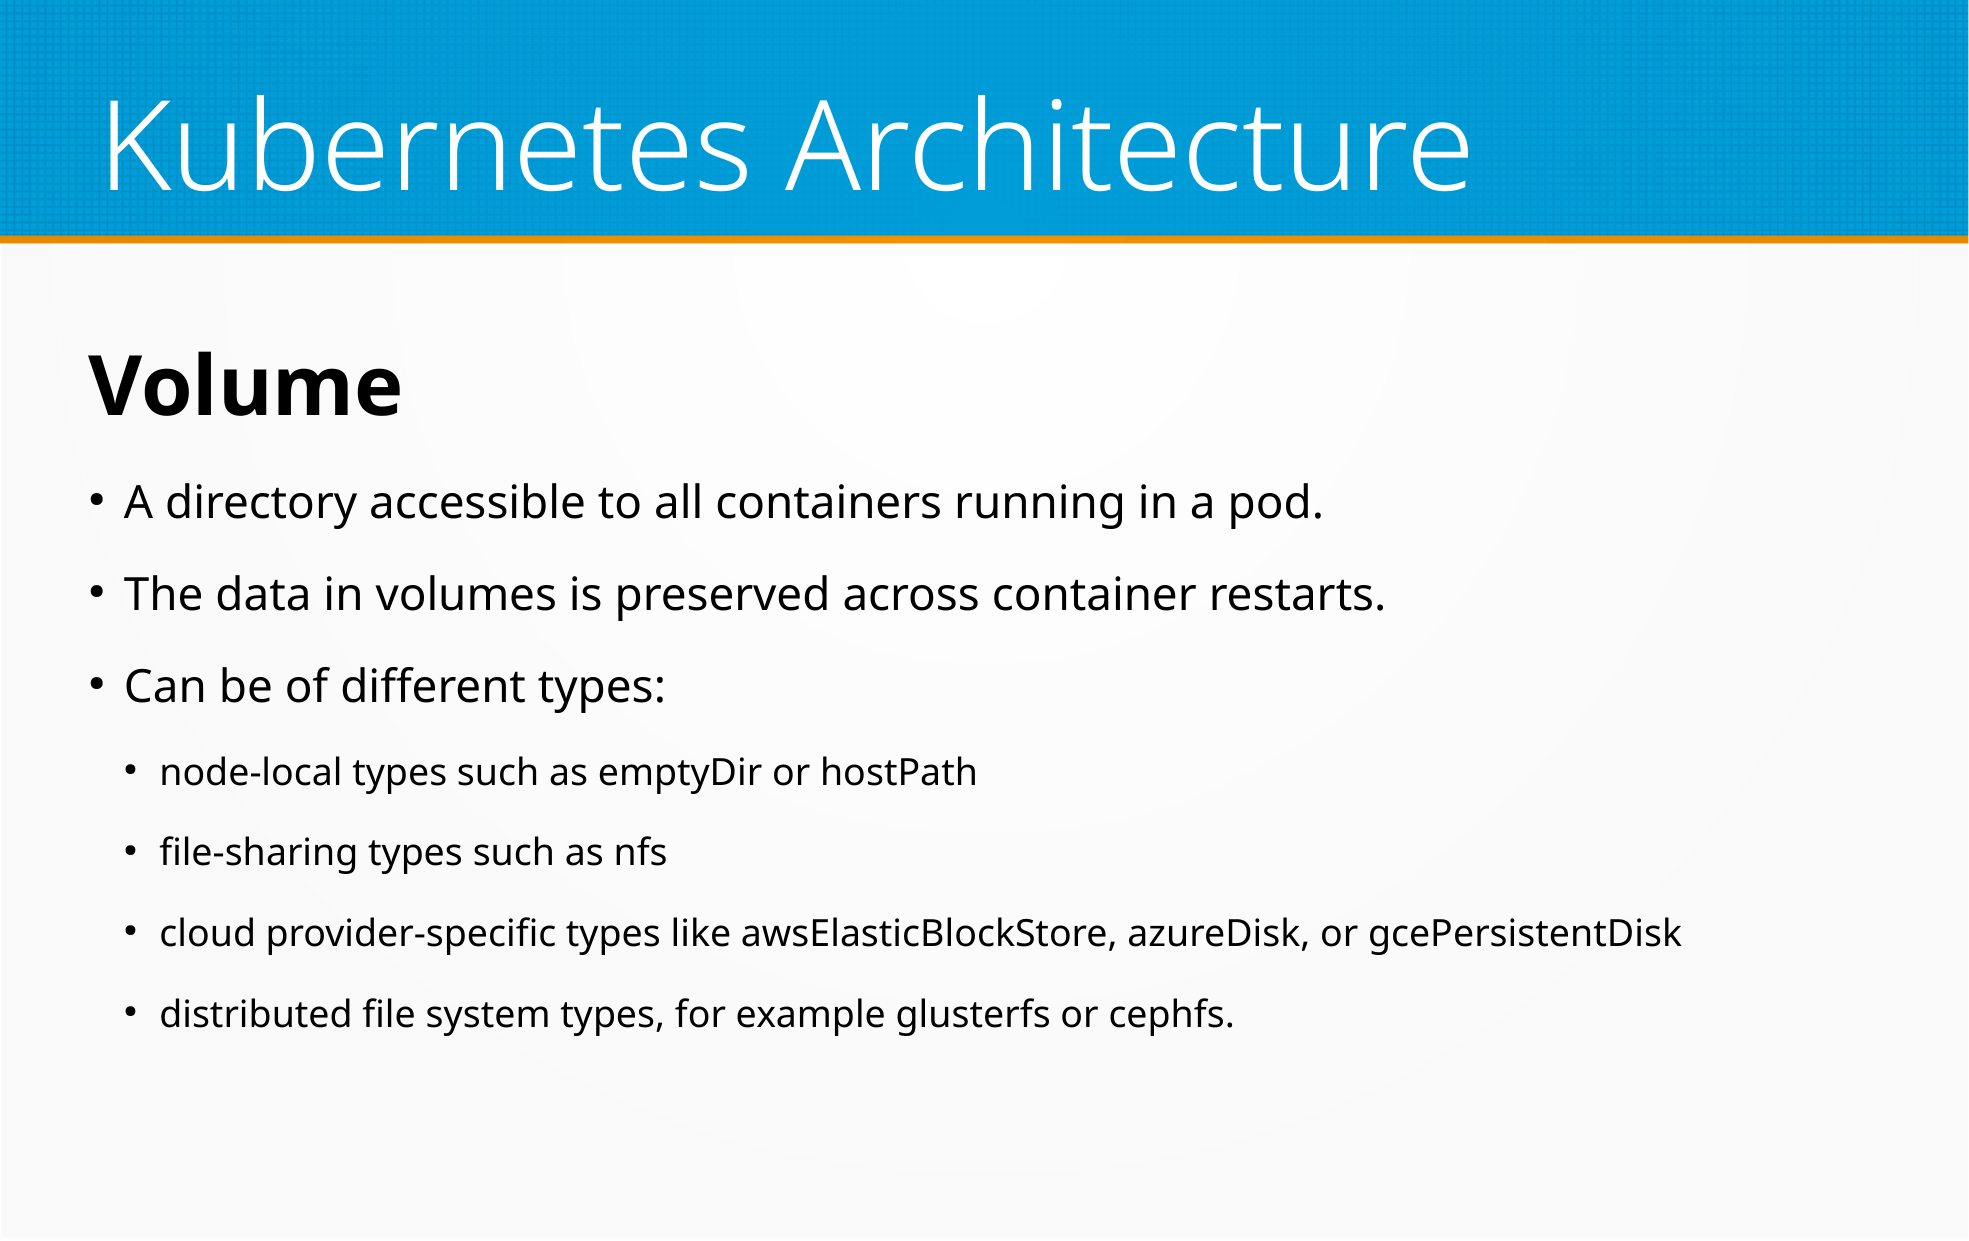

# Kubernetes Architecture
Volume
A directory accessible to all containers running in a pod.
The data in volumes is preserved across container restarts.
Can be of different types:
node-local types such as emptyDir or hostPath
file-sharing types such as nfs
cloud provider-specific types like awsElasticBlockStore, azureDisk, or gcePersistentDisk
distributed file system types, for example glusterfs or cephfs.